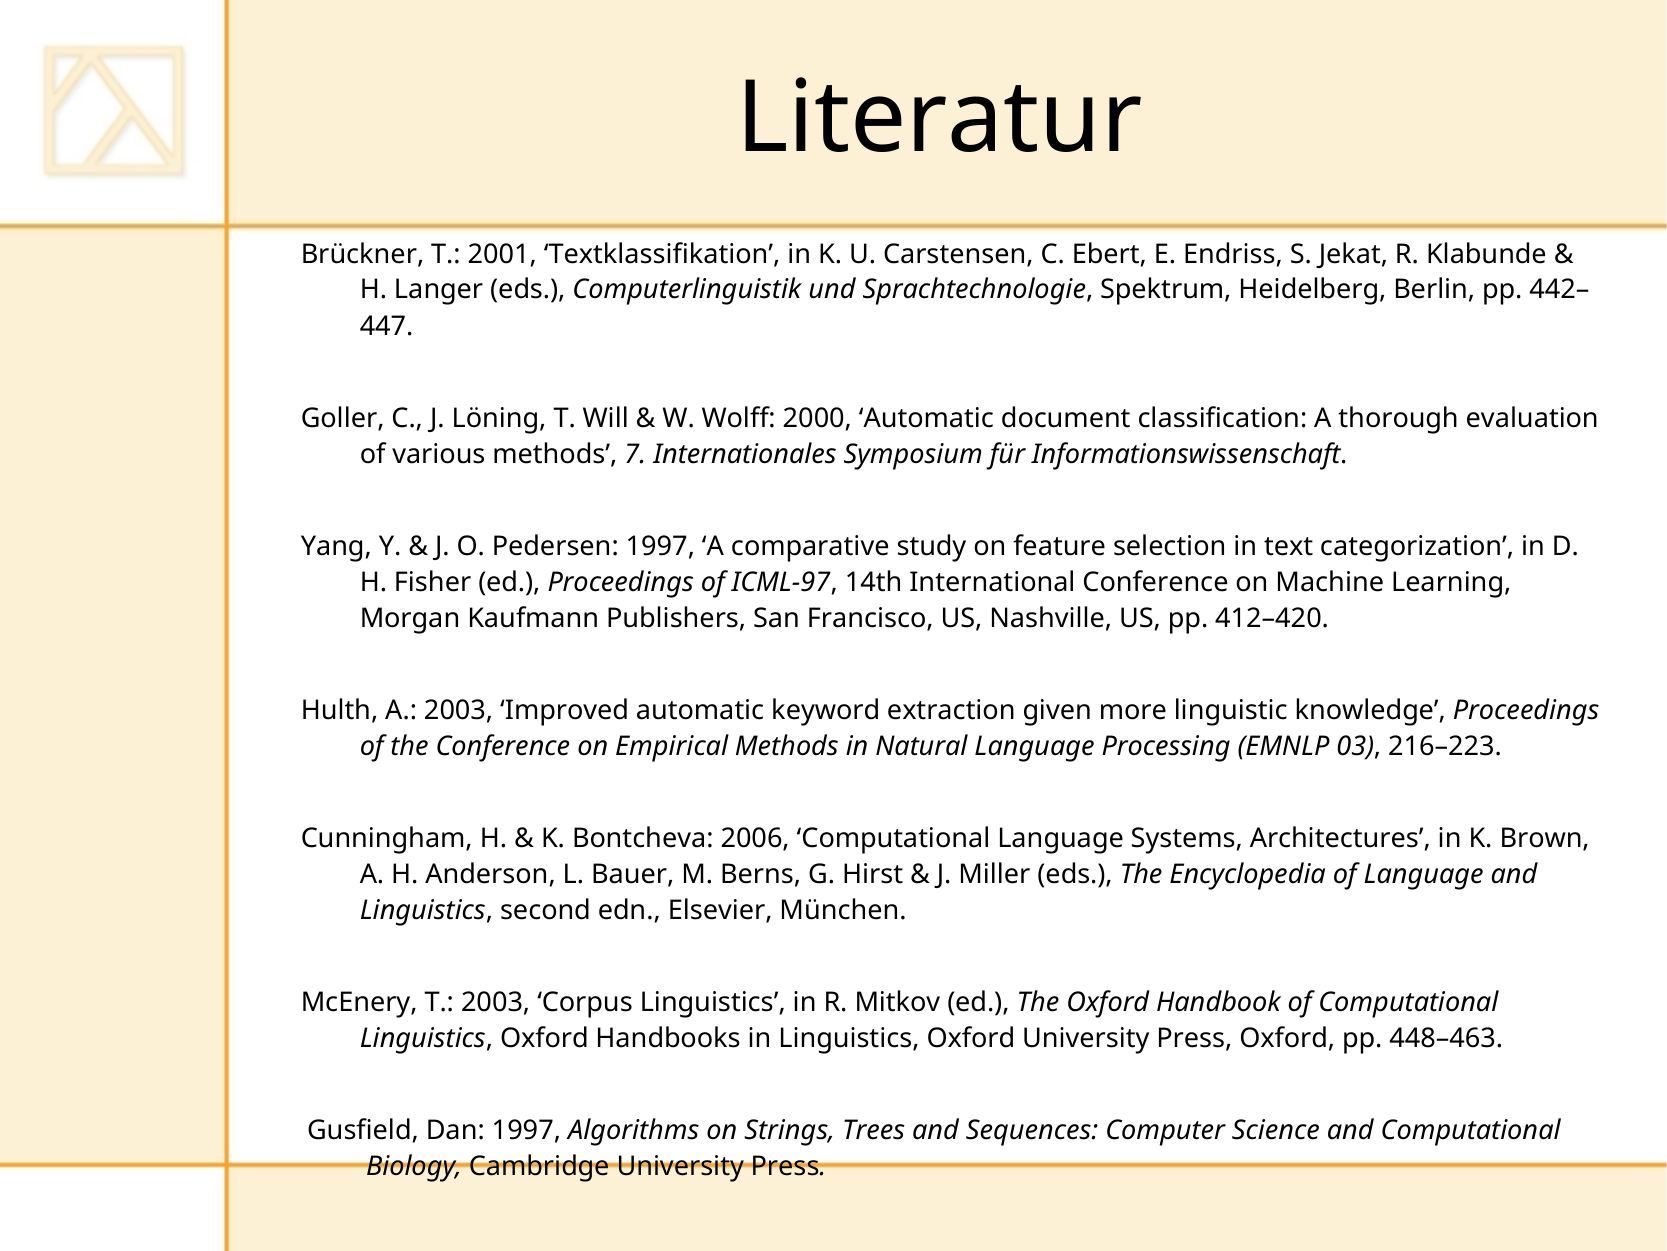

# Literatur
Brückner, T.: 2001, ‘Textklassifikation’, in K. U. Carstensen, C. Ebert, E. Endriss, S. Jekat, R. Klabunde & H. Langer (eds.), Computerlinguistik und Sprachtechnologie, Spektrum, Heidelberg, Berlin, pp. 442–447.
Goller, C., J. Löning, T. Will & W. Wolff: 2000, ‘Automatic document classification: A thorough evaluation of various methods’, 7. Internationales Symposium für Informationswissenschaft.
Yang, Y. & J. O. Pedersen: 1997, ‘A comparative study on feature selection in text categorization’, in D. H. Fisher (ed.), Proceedings of ICML-97, 14th International Conference on Machine Learning, Morgan Kaufmann Publishers, San Francisco, US, Nashville, US, pp. 412–420.
Hulth, A.: 2003, ‘Improved automatic keyword extraction given more linguistic knowledge’, Proceedings of the Conference on Empirical Methods in Natural Language Processing (EMNLP 03), 216–223.
Cunningham, H. & K. Bontcheva: 2006, ‘Computational Language Systems, Architectures’, in K. Brown, A. H. Anderson, L. Bauer, M. Berns, G. Hirst & J. Miller (eds.), The Encyclopedia of Language and Linguistics, second edn., Elsevier, München.
McEnery, T.: 2003, ‘Corpus Linguistics’, in R. Mitkov (ed.), The Oxford Handbook of Computational Linguistics, Oxford Handbooks in Linguistics, Oxford University Press, Oxford, pp. 448–463.
Gusfield, Dan: 1997, Algorithms on Strings, Trees and Sequences: Computer Science and Computational Biology, Cambridge University Press.